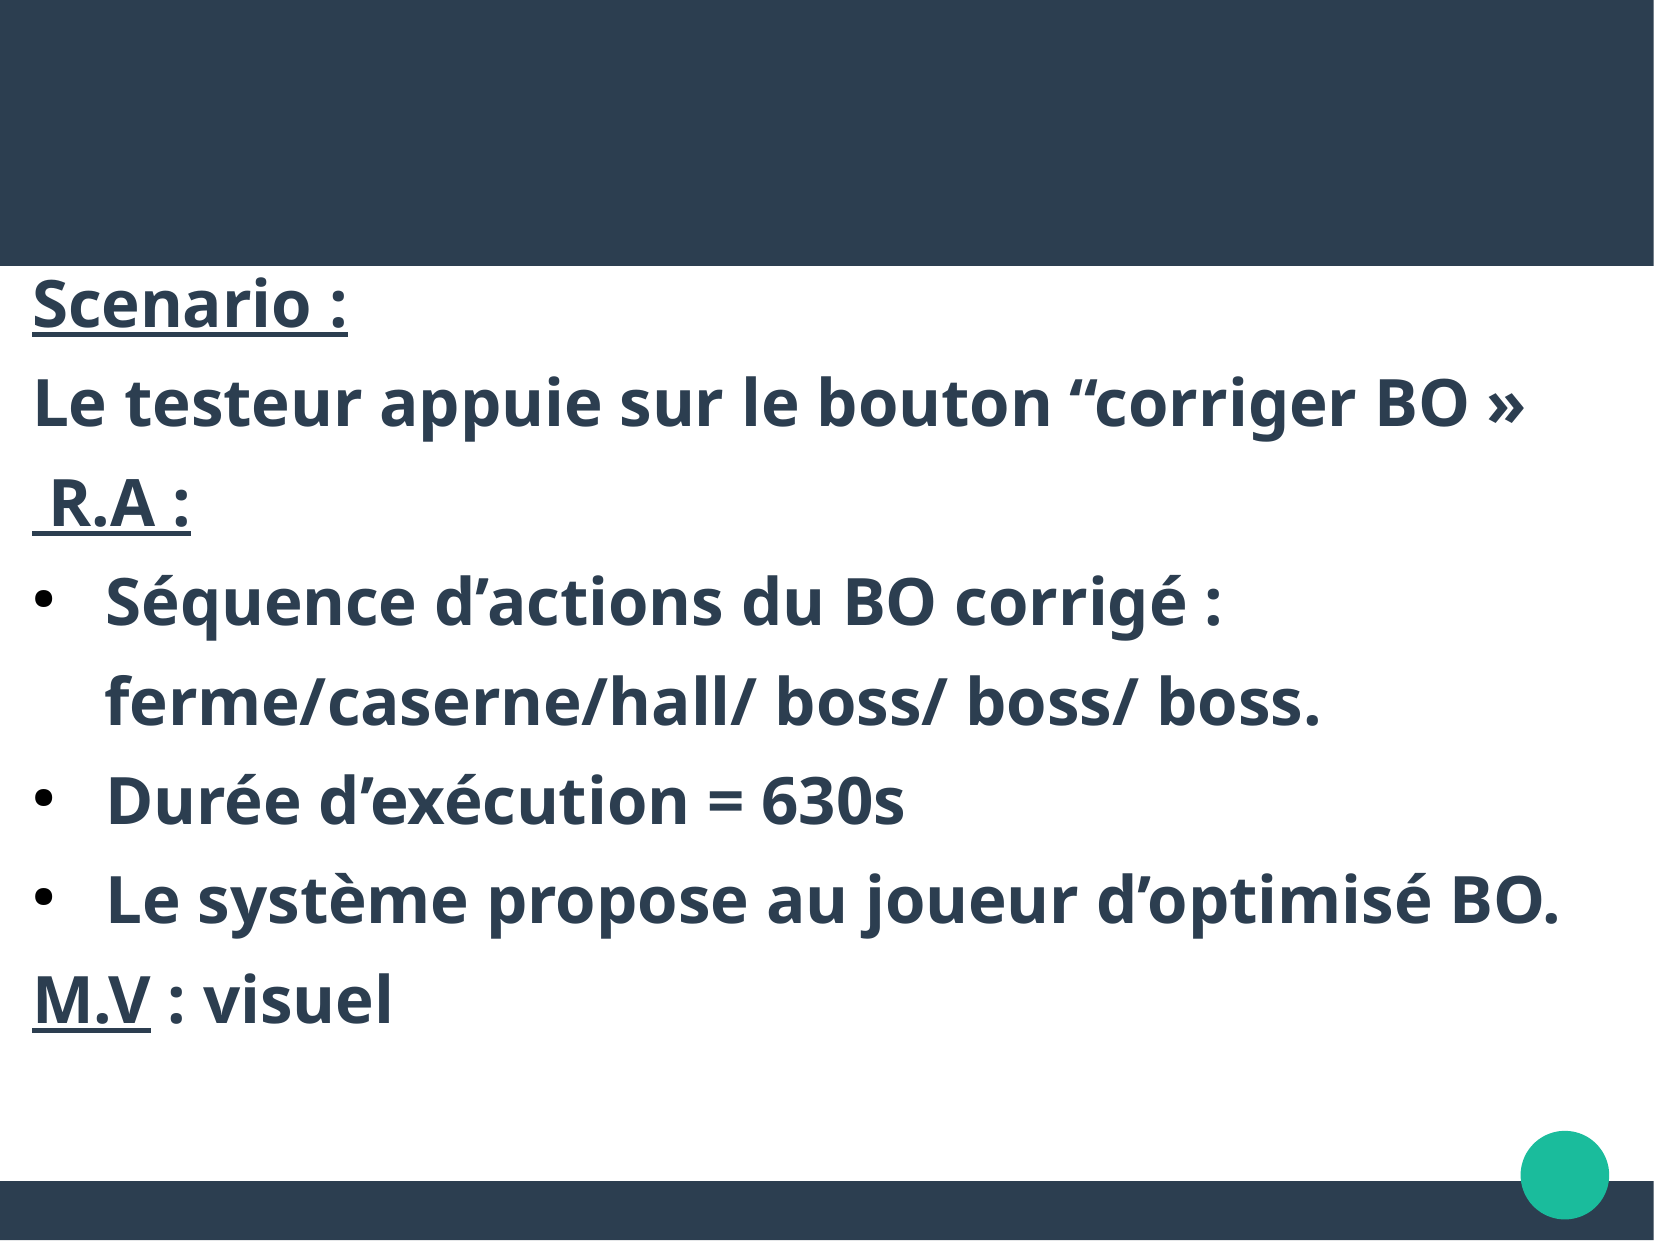

#
Scenario :
Le testeur appuie sur le bouton “corriger BO »
 R.A :
Séquence d’actions du BO corrigé :
	ferme/caserne/hall/ boss/ boss/ boss.
Durée d’exécution = 630s
Le système propose au joueur d’optimisé BO.
M.V : visuel